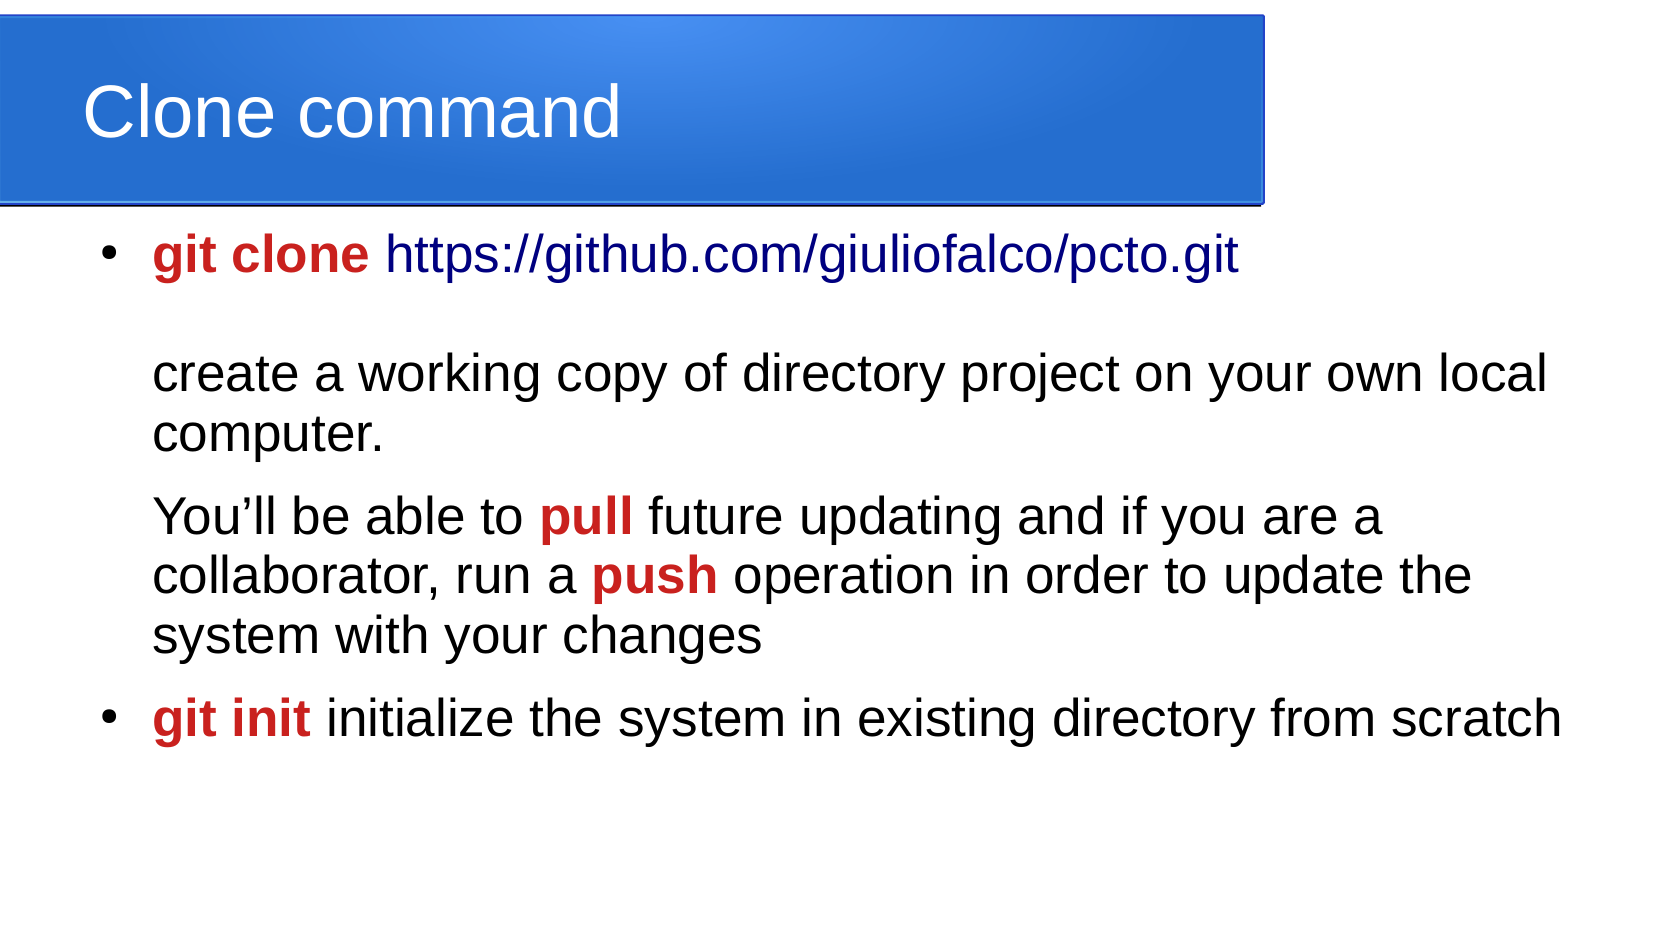

# Clone command
git clone https://github.com/giuliofalco/pcto.git
create a working copy of directory project on your own local computer.
You’ll be able to pull future updating and if you are a collaborator, run a push operation in order to update the system with your changes
git init initialize the system in existing directory from scratch